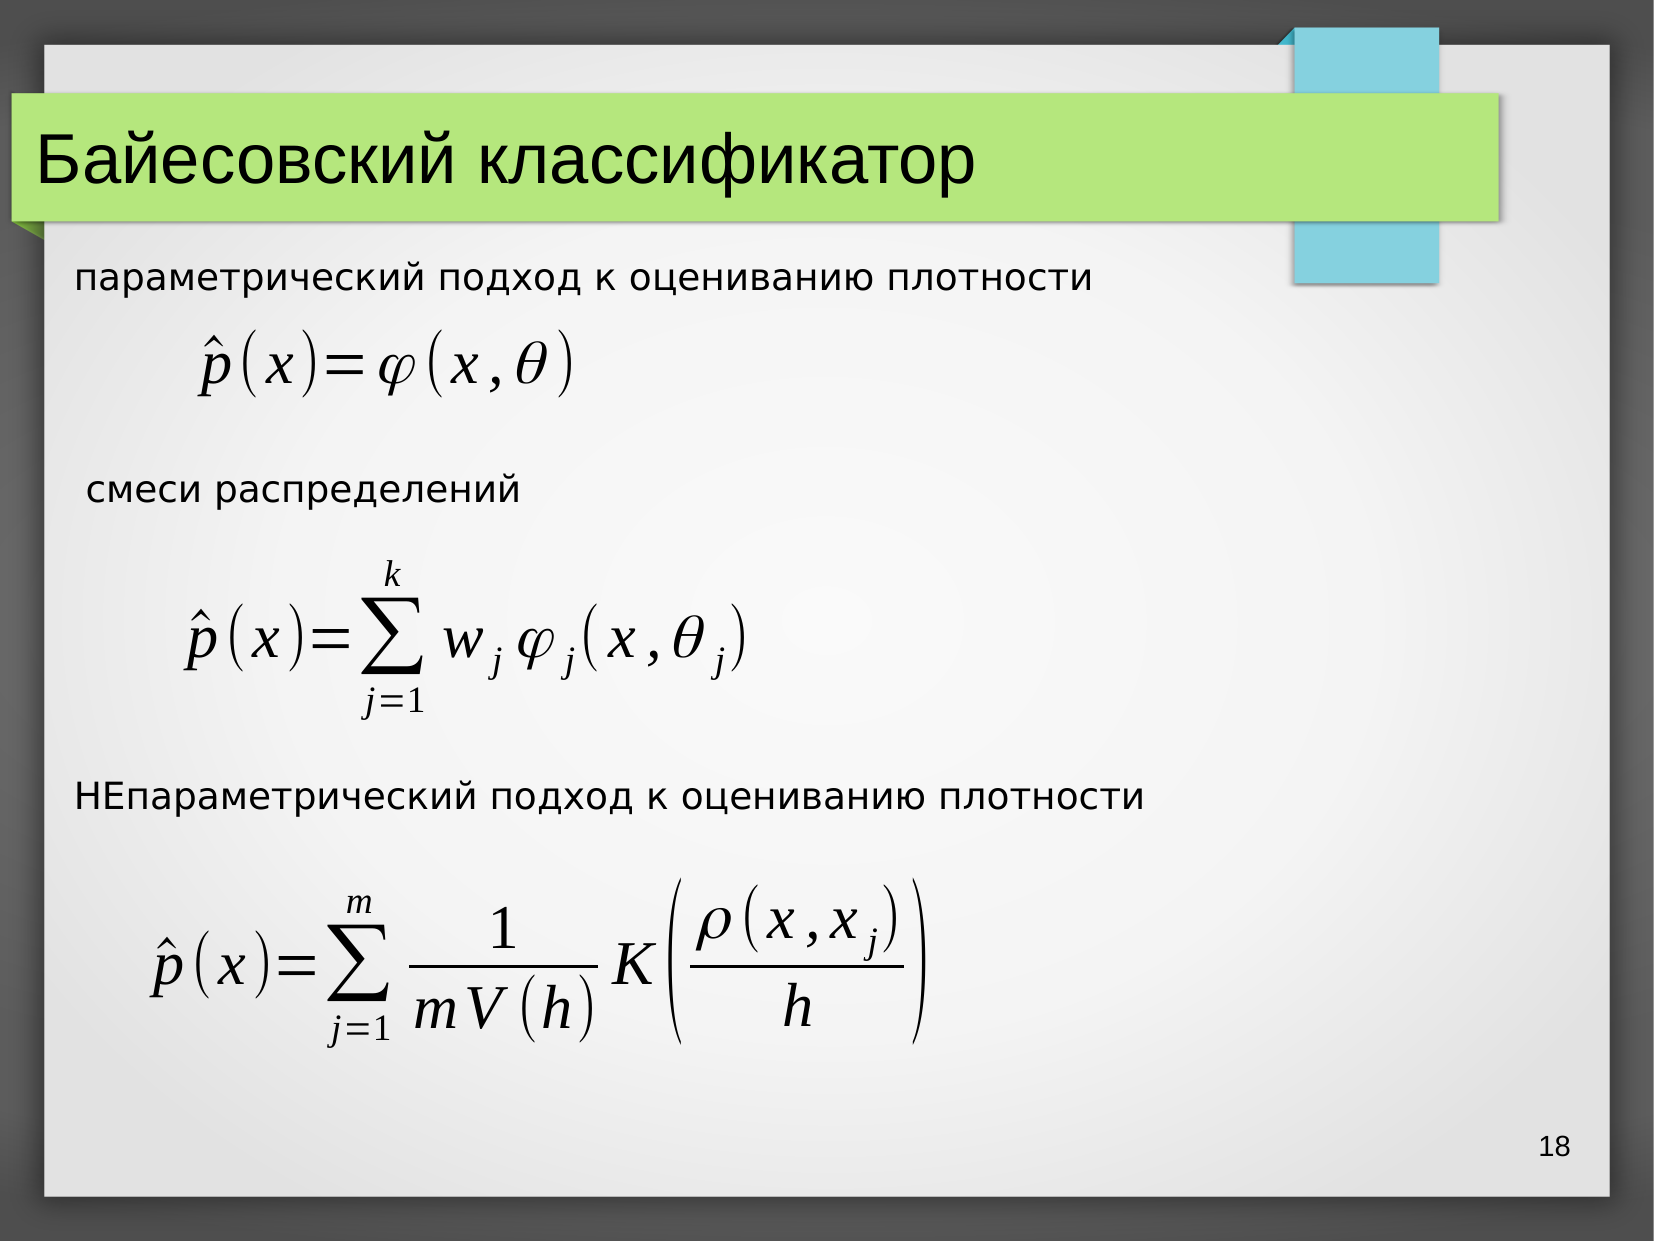

# Байесовский классификатор
параметрический подход к оцениванию плотности
смеси распределений
НЕпараметрический подход к оцениванию плотности
18